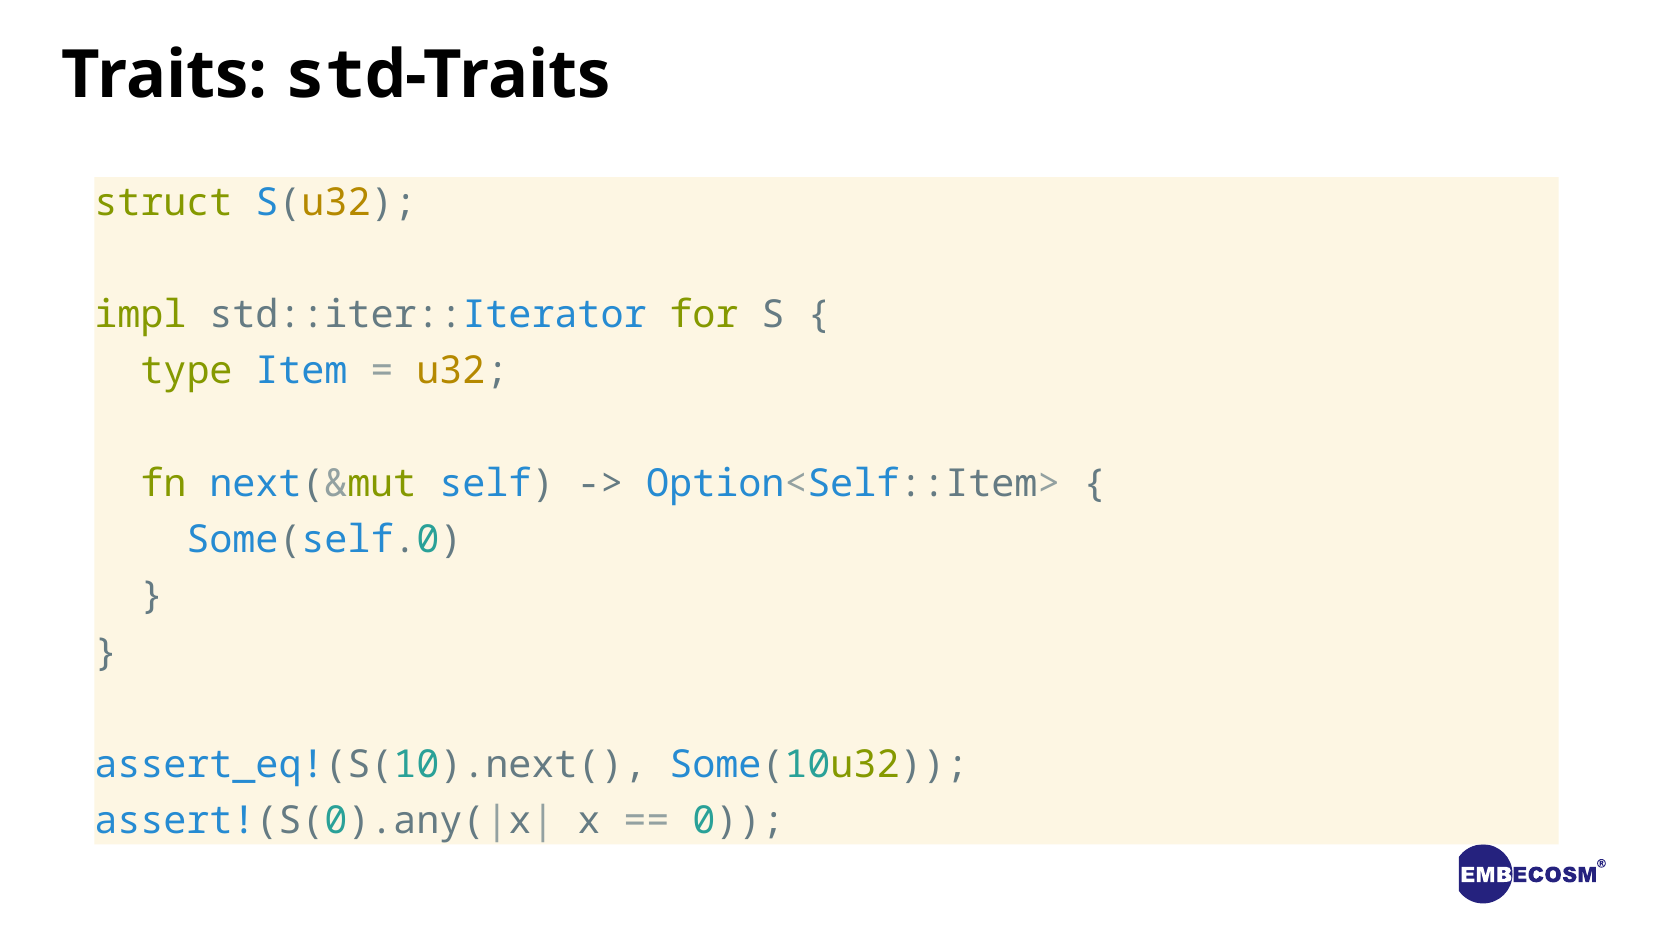

# Traits: std-Traits
struct S(u32);
impl std::iter::Iterator for S {
 type Item = u32;
 fn next(&mut self) -> Option<Self::Item> {
 Some(self.0)
 }
}
assert_eq!(S(10).next(), Some(10u32));
assert!(S(0).any(|x| x == 0));